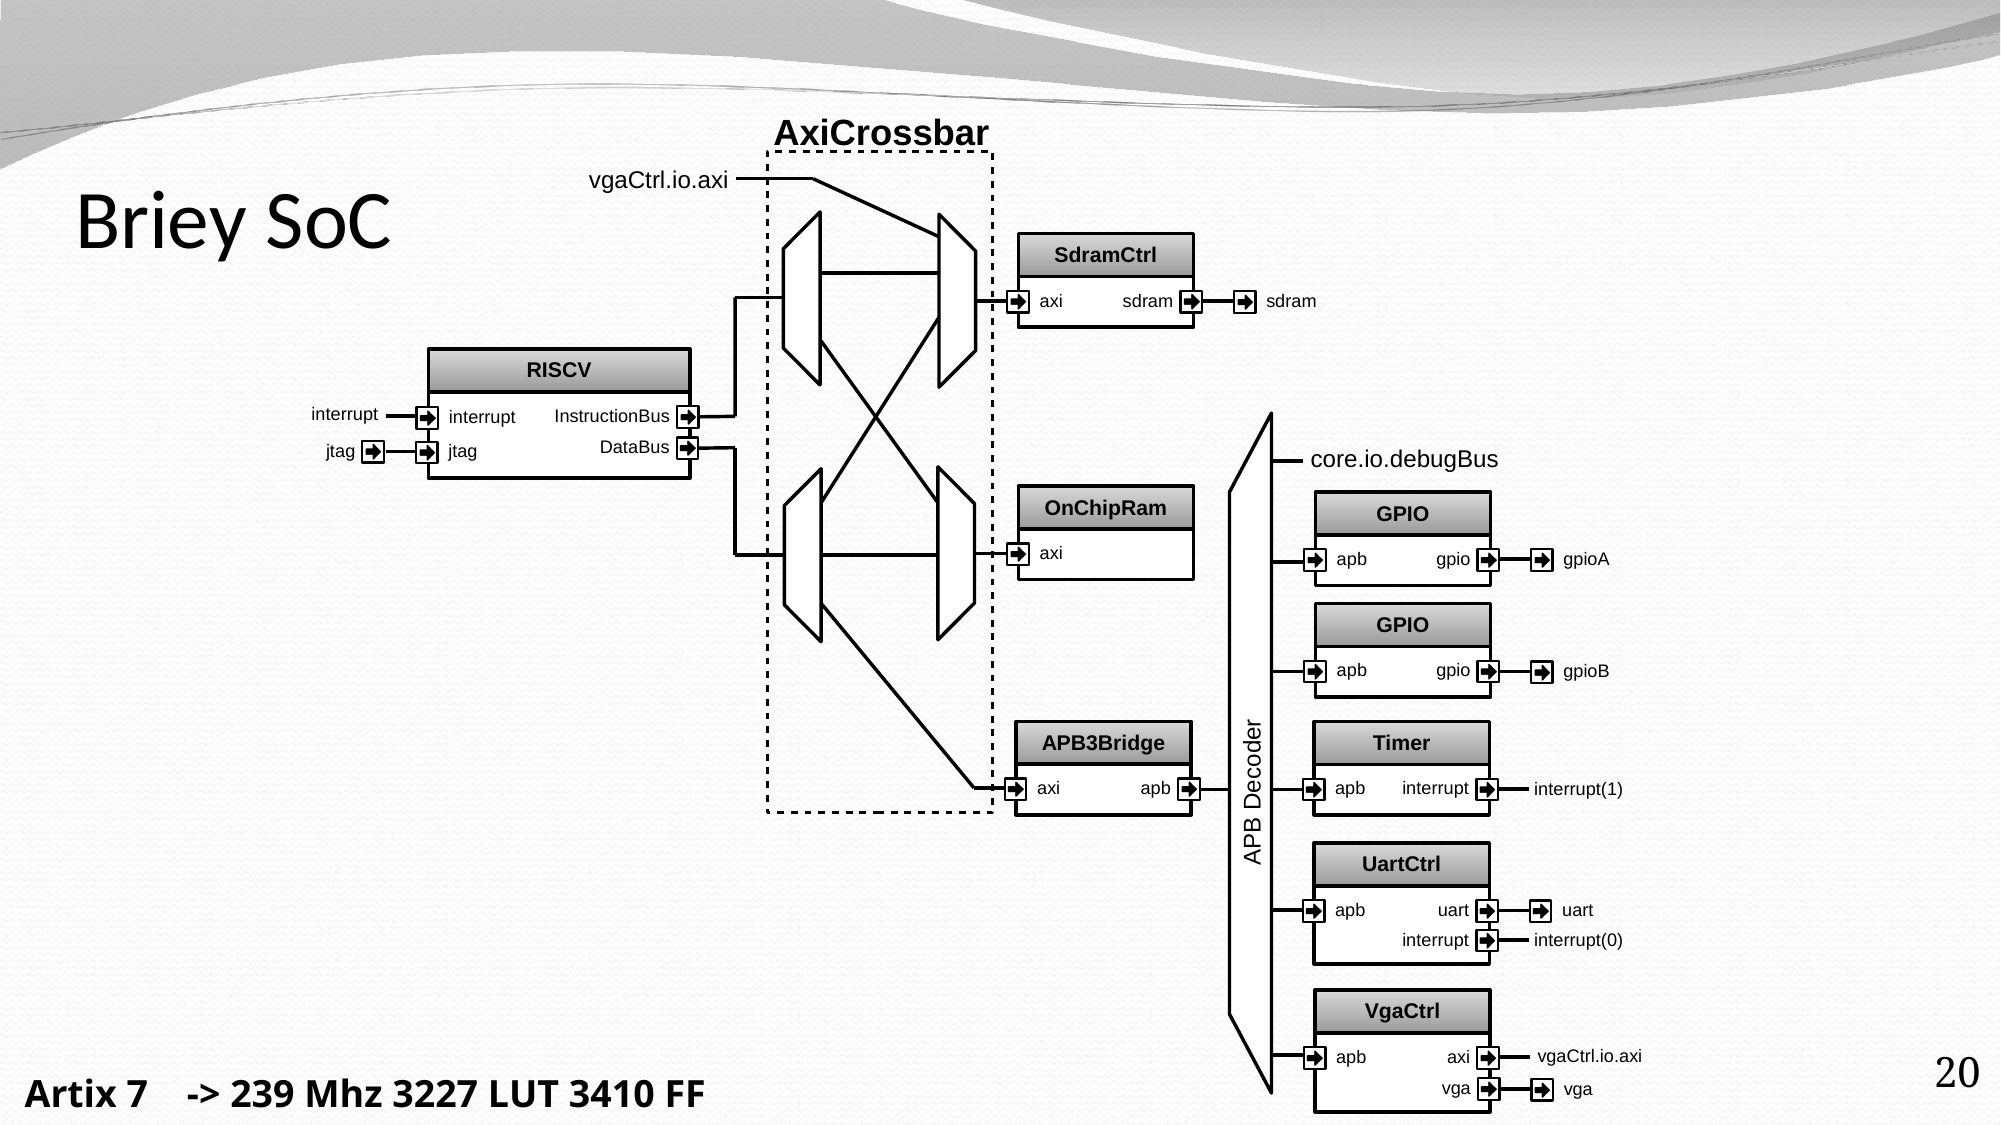

# Briey SoC
 Artix 7 -> 239 Mhz 3227 LUT 3410 FF